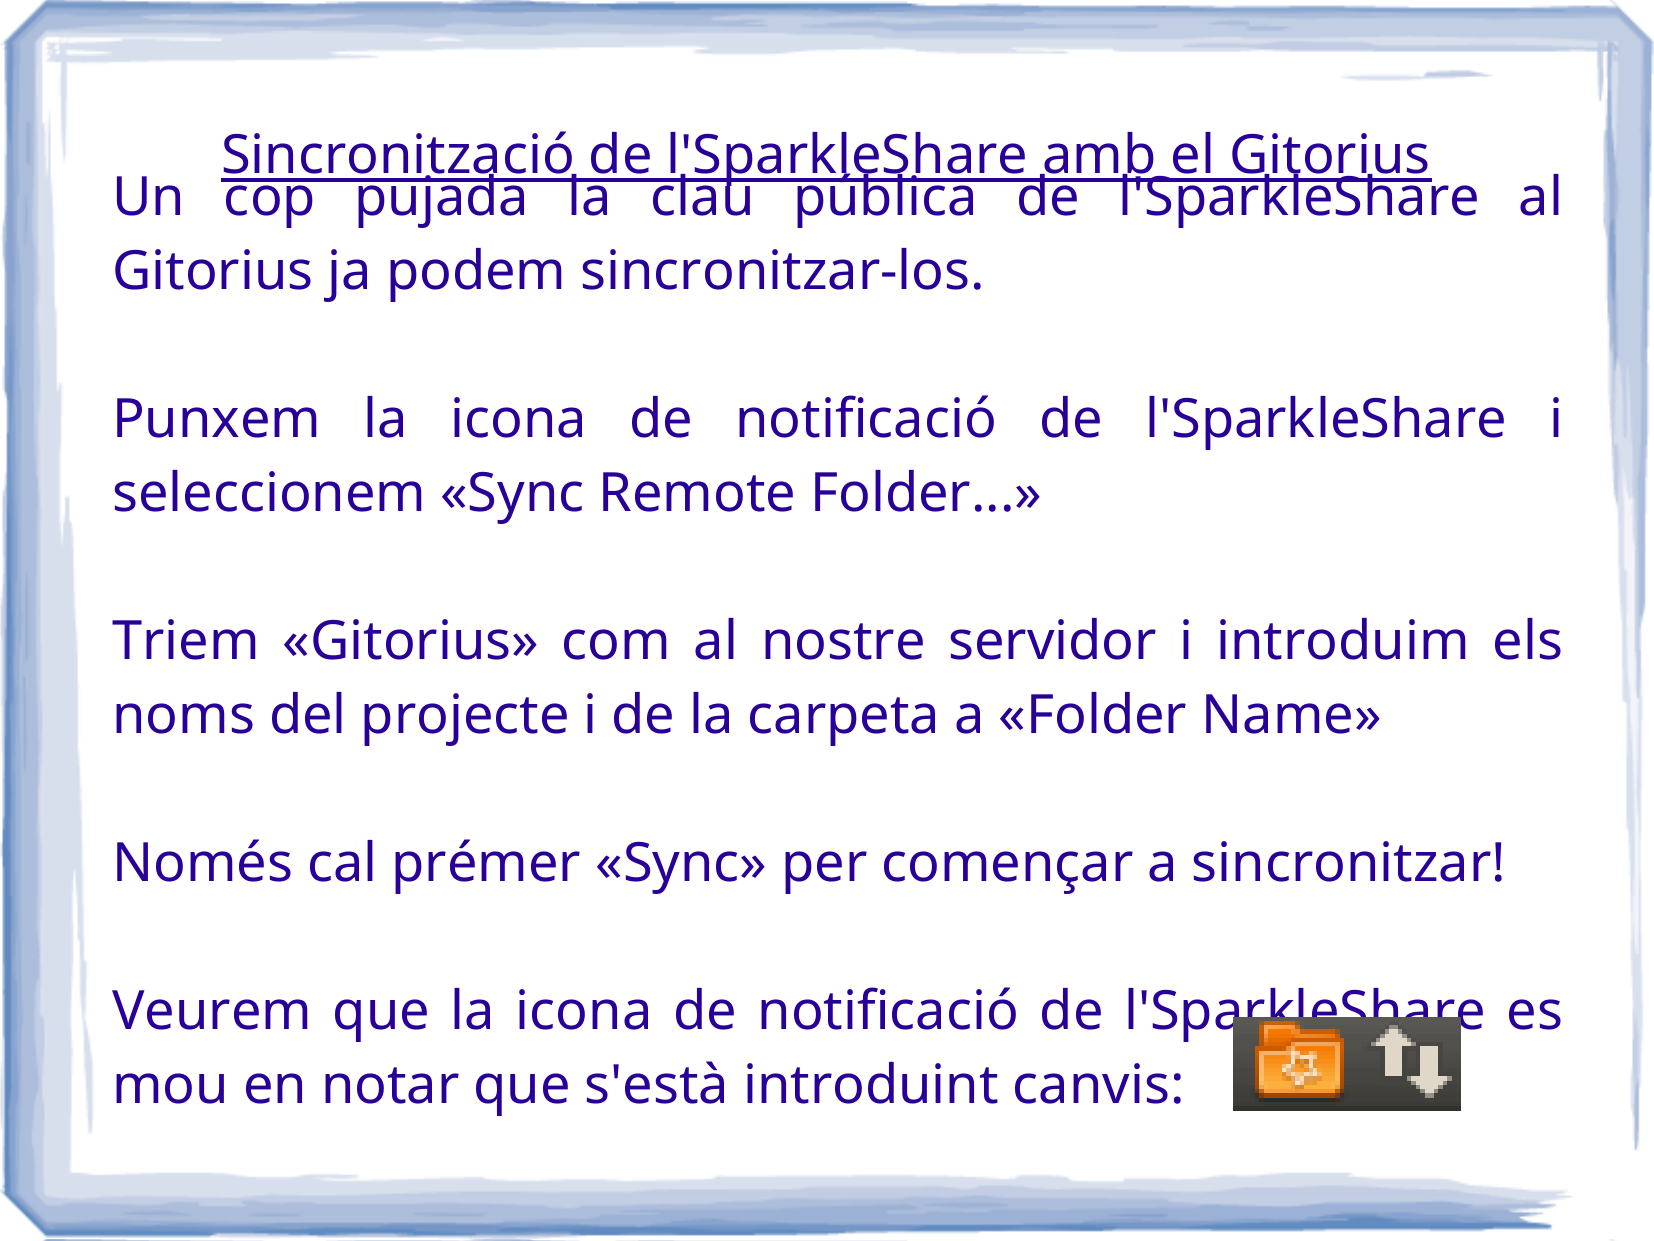

# Sincronització de l'SparkleShare amb el Gitorius
Un cop pujada la clau pública de l'SparkleShare al Gitorius ja podem sincronitzar-los.
Punxem la icona de notificació de l'SparkleShare i seleccionem «Sync Remote Folder...»
Triem «Gitorius» com al nostre servidor i introduim els noms del projecte i de la carpeta a «Folder Name»
Només cal prémer «Sync» per començar a sincronitzar!
Veurem que la icona de notificació de l'SparkleShare es mou en notar que s'està introduint canvis: